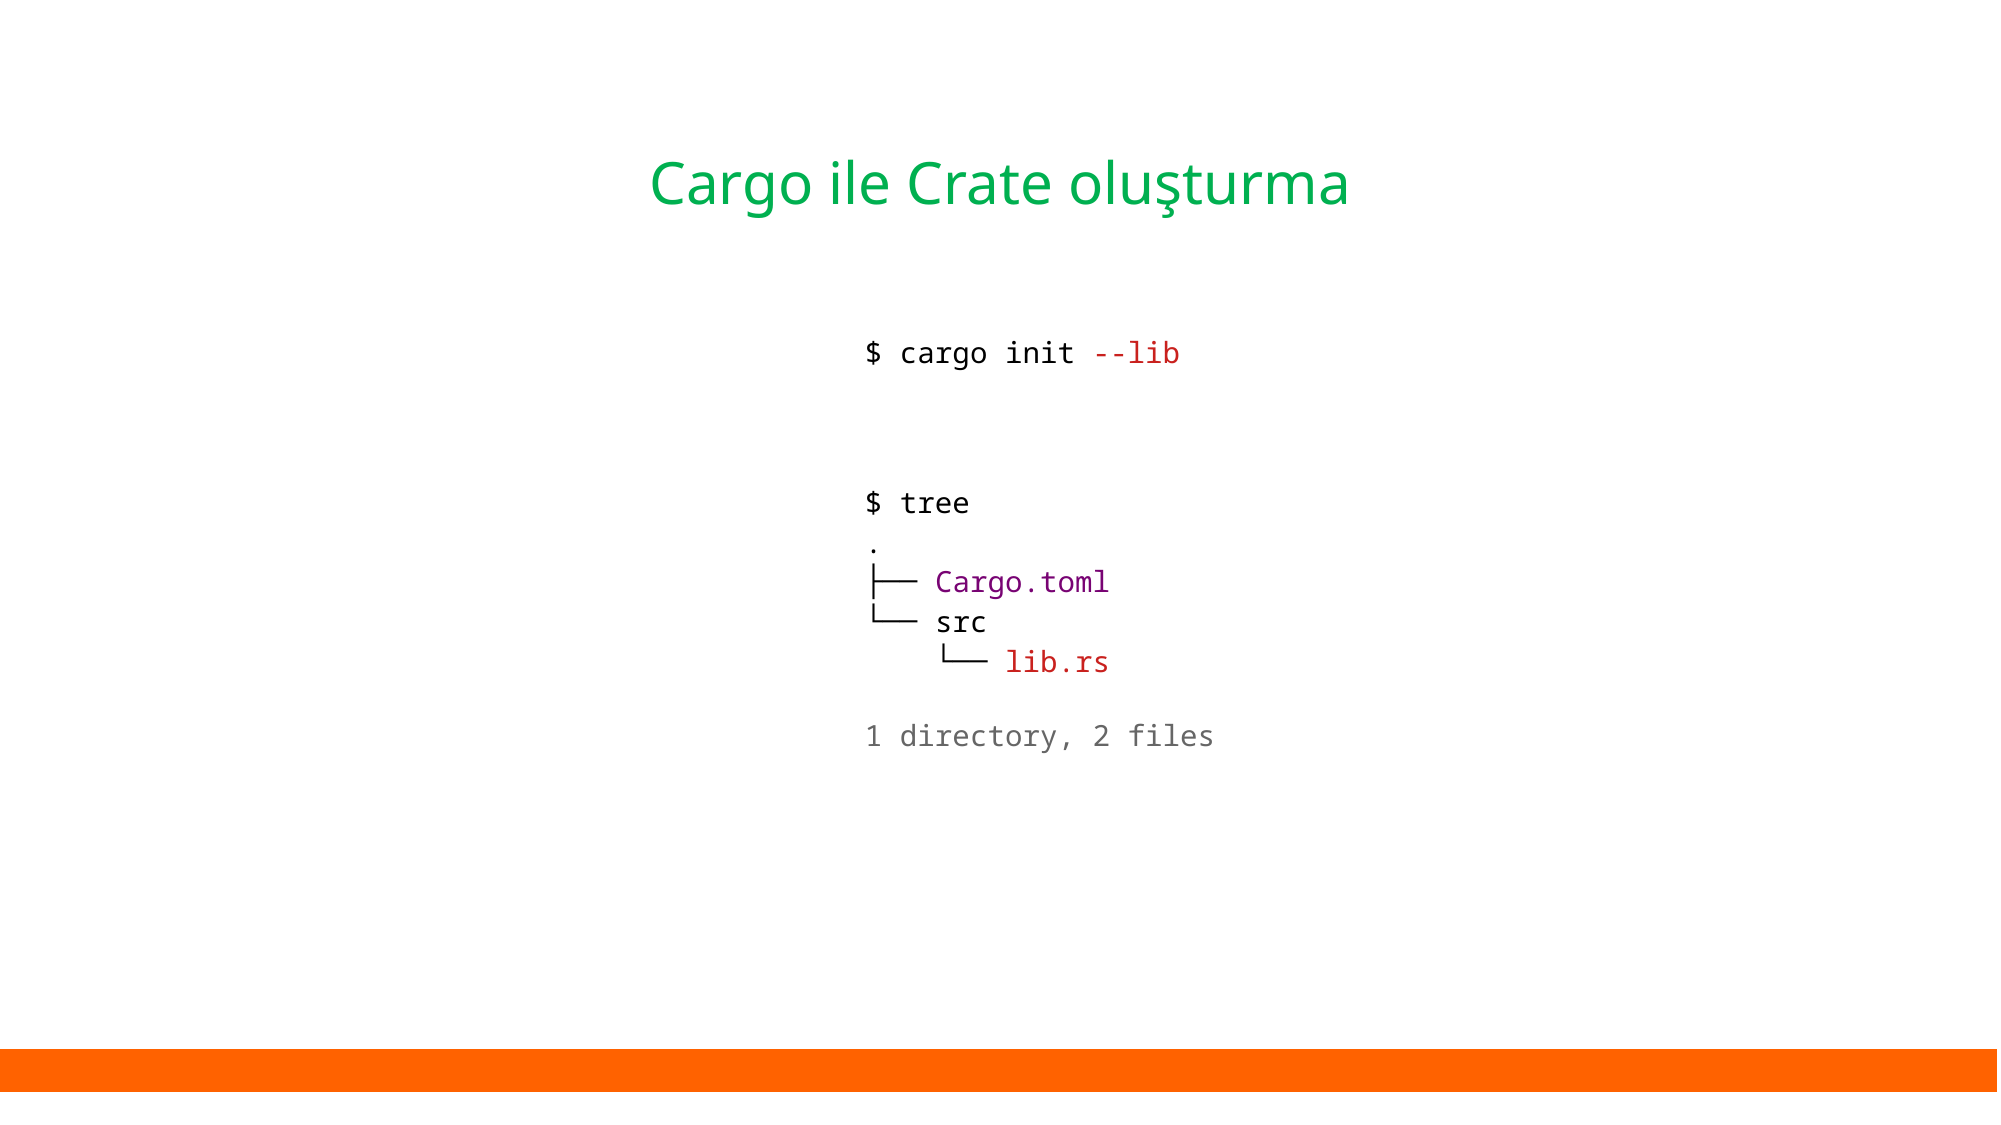

# Cargo ile Crate oluşturma
$ cargo init --lib
$ tree
.
├── Cargo.toml
└── src
 └── lib.rs
1 directory, 2 files